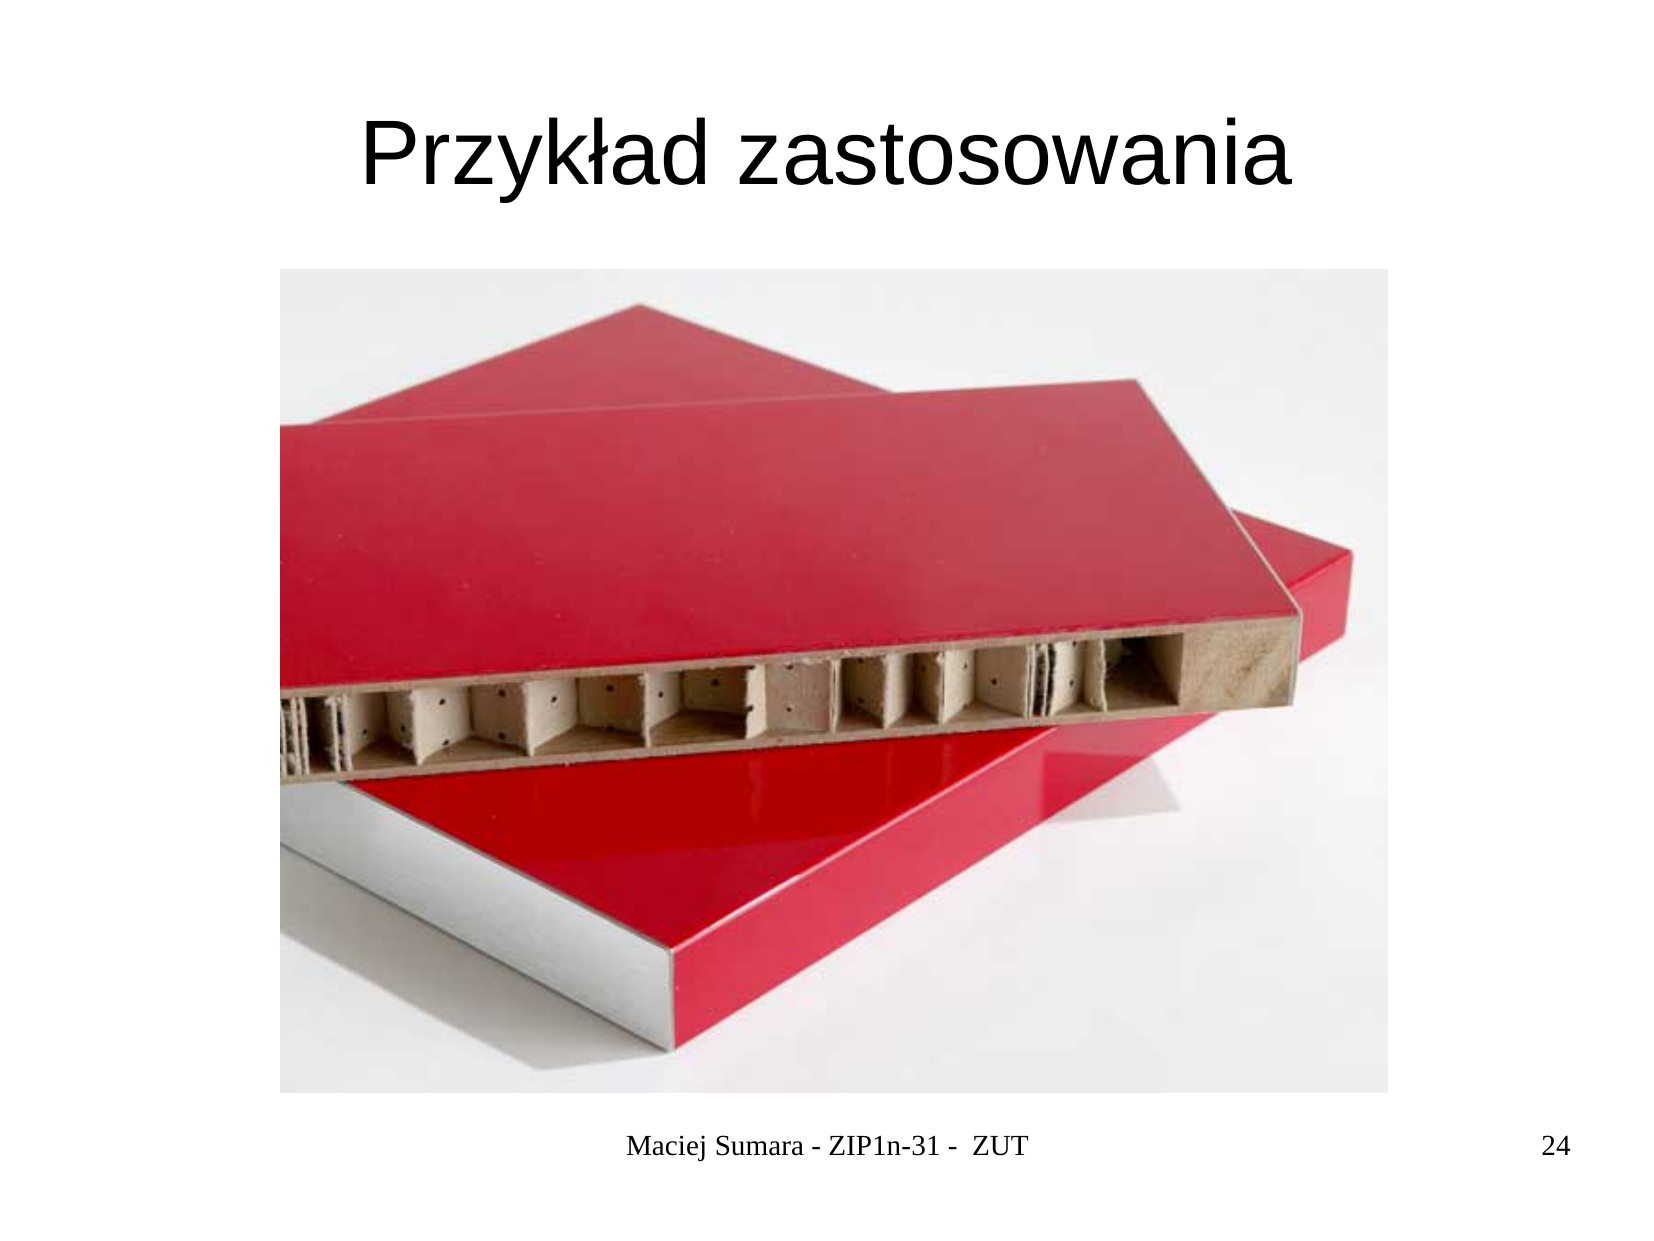

# Przykład zastosowania
Maciej Sumara - ZIP1n-31 - ZUT
24